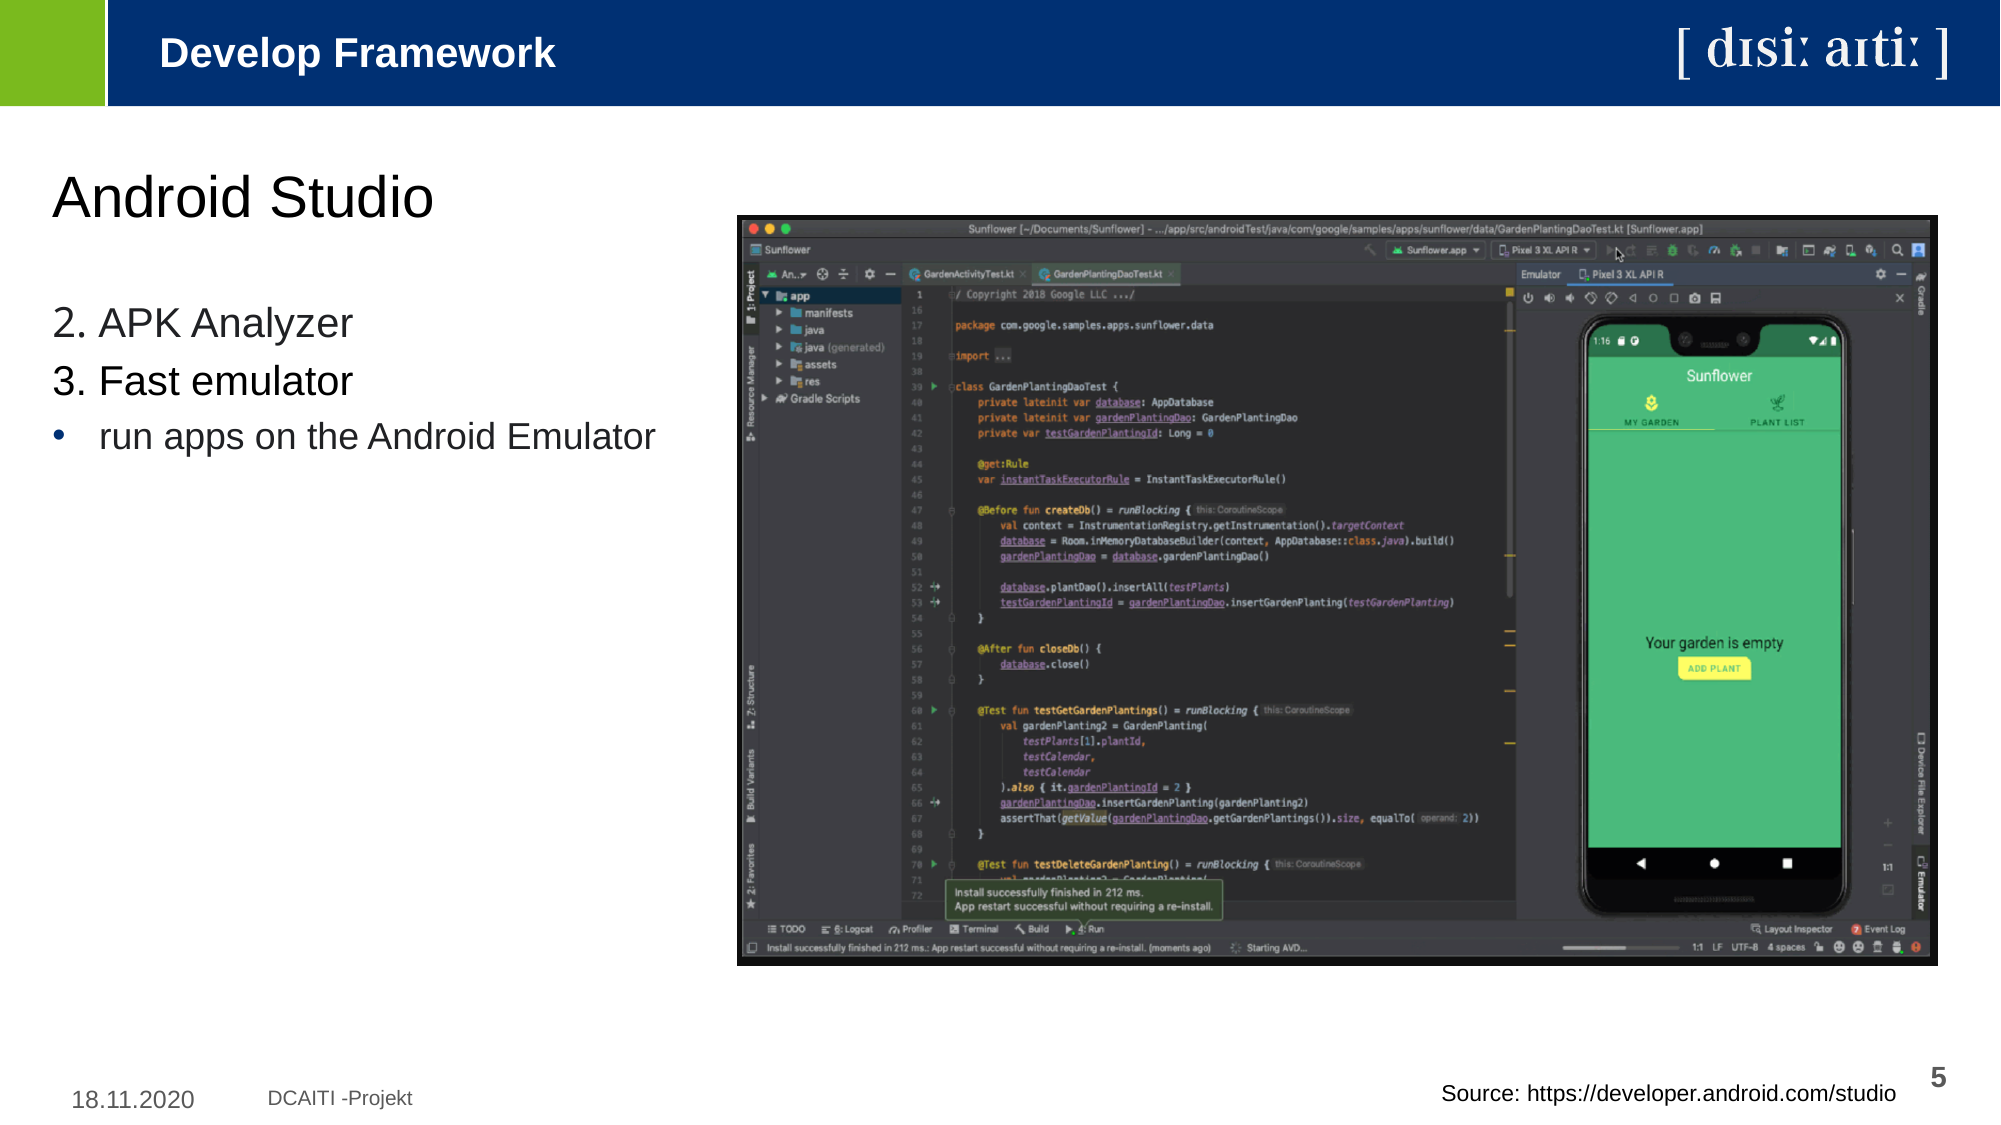

Develop Framework
# Android Studio
2. APK Analyzer
3. Fast emulator
run apps on the Android Emulator
Source: https://developer.android.com/studio
18.11.2020
DCAITI -Projekt